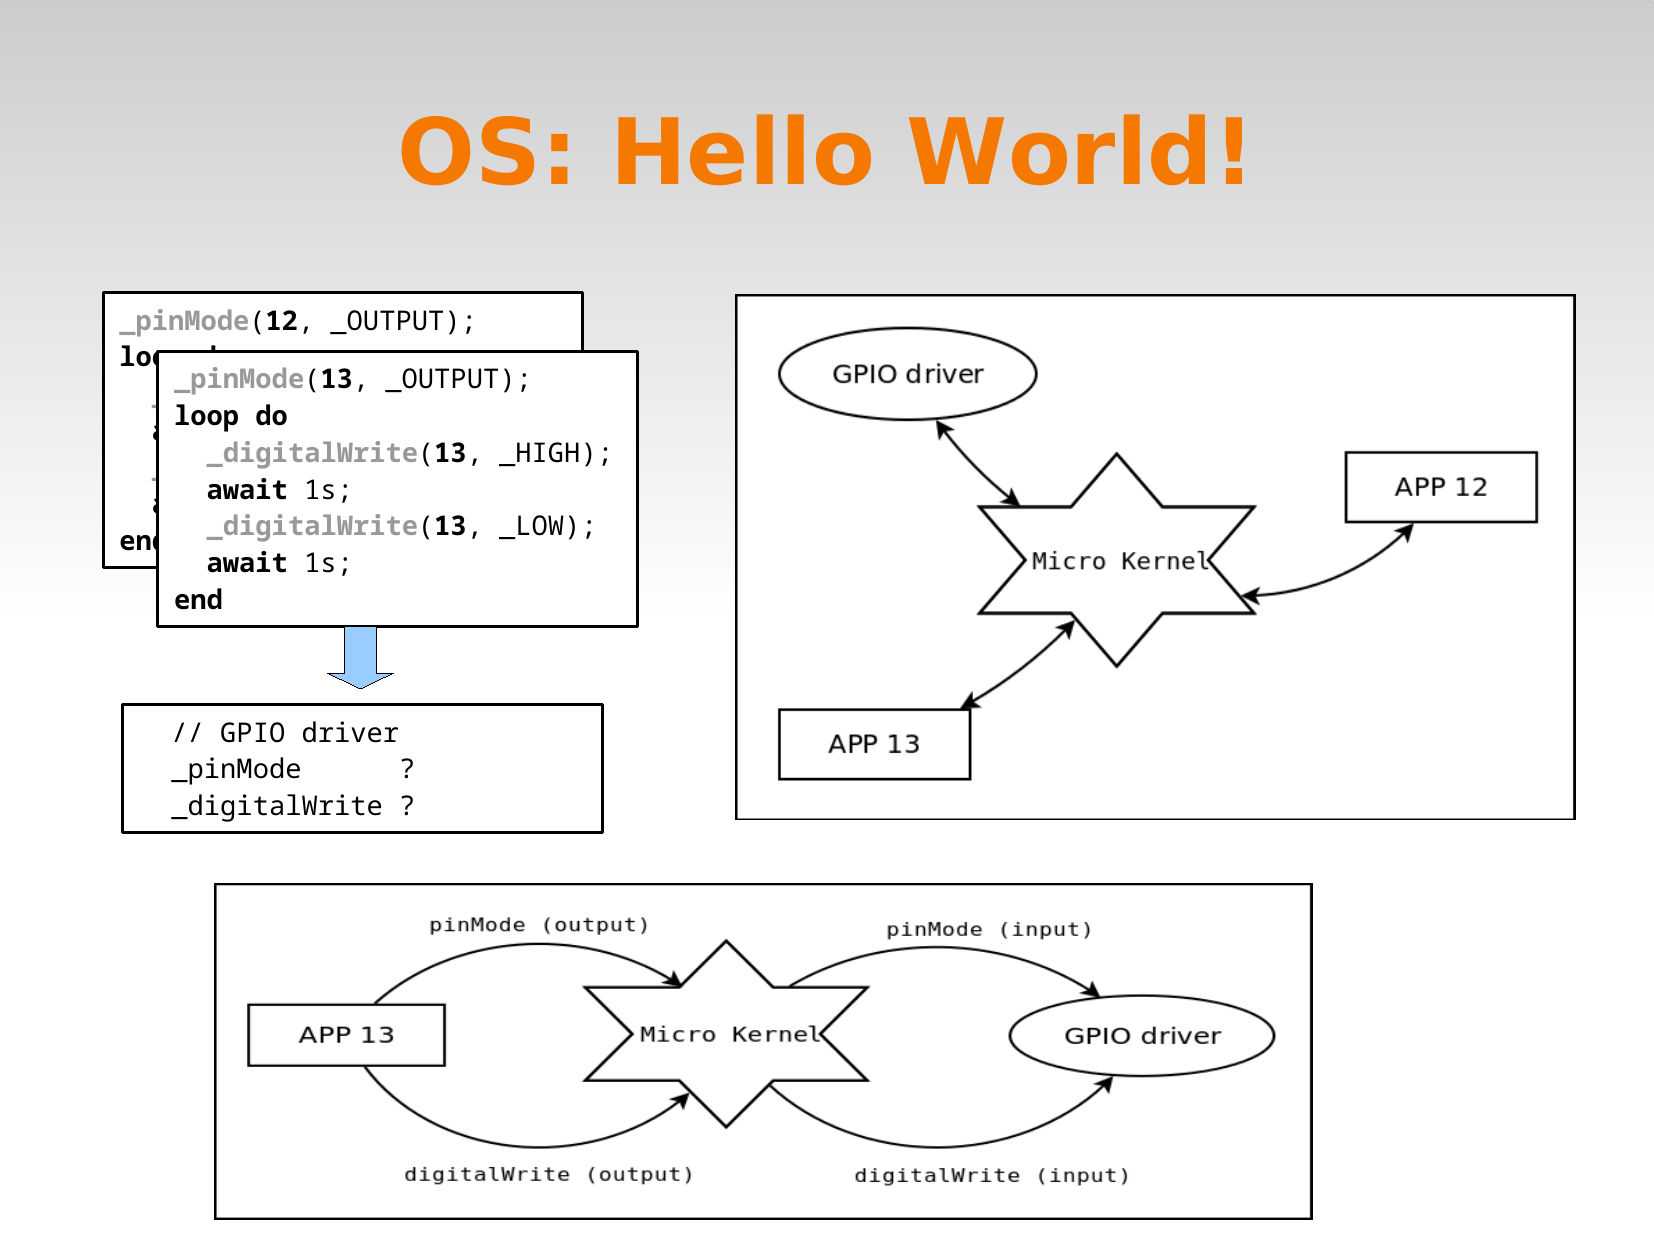

# OS: Hello World!
_pinMode(12, _OUTPUT);
loop do
 _digitalWrite(12, _HIGH);
 await 1s;
 _digitalWrite(12, _LOW);
 await 1s;
end
_pinMode(13, _OUTPUT);
loop do
 _digitalWrite(13, _HIGH);
 await 1s;
 _digitalWrite(13, _LOW);
 await 1s;
end
 // GPIO driver
 _pinMode ?
 _digitalWrite ?